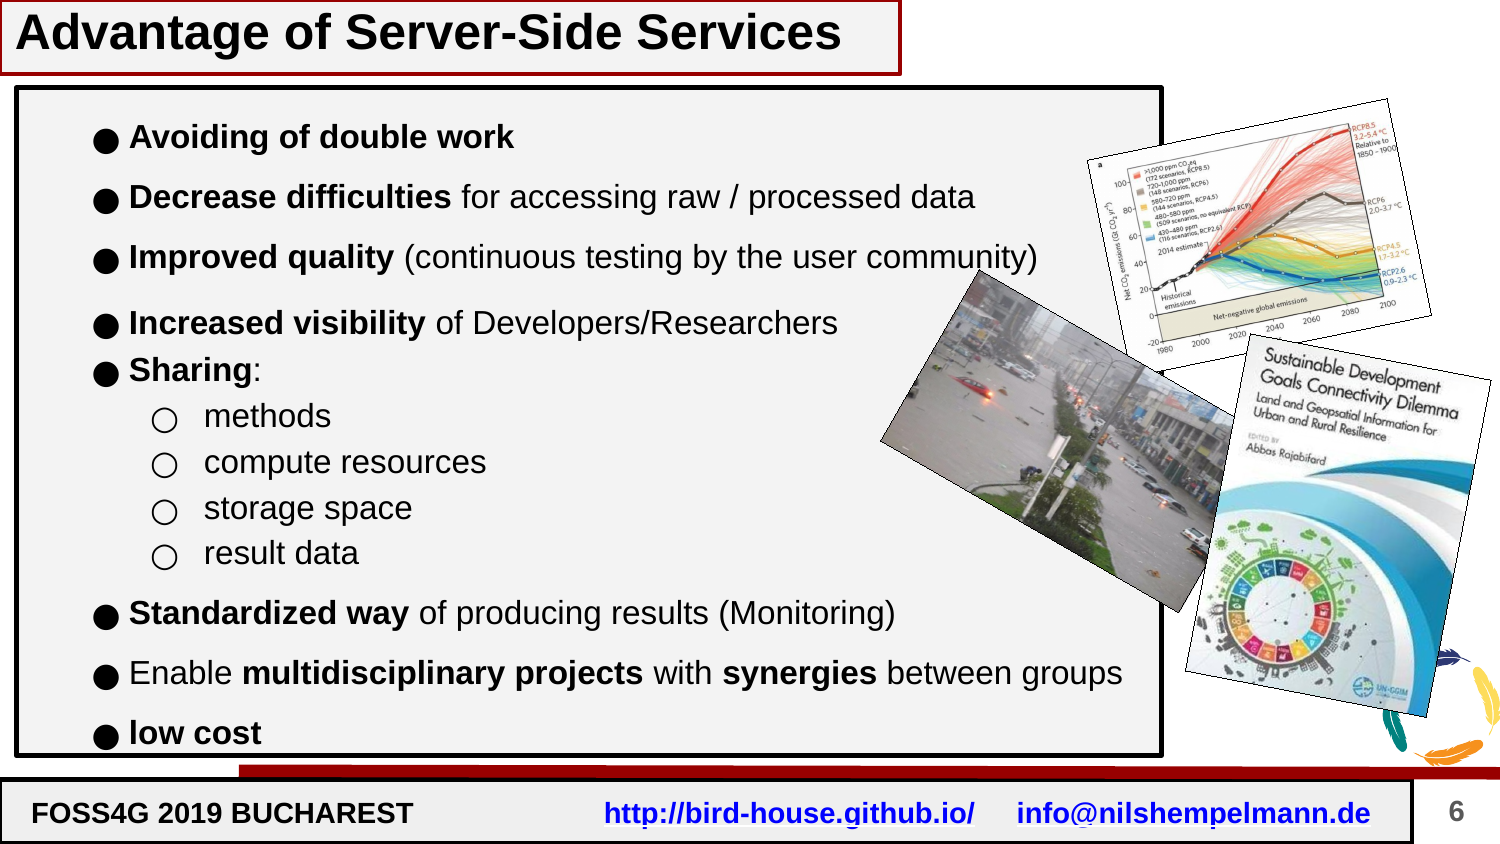

Advantage of Server-Side Services
Avoiding of double work
Decrease difficulties for accessing raw / processed data
Improved quality (continuous testing by the user community)
Increased visibility of Developers/Researchers
Sharing:
methods
compute resources
storage space
result data
Standardized way of producing results (Monitoring)
Enable multidisciplinary projects with synergies between groups
low cost